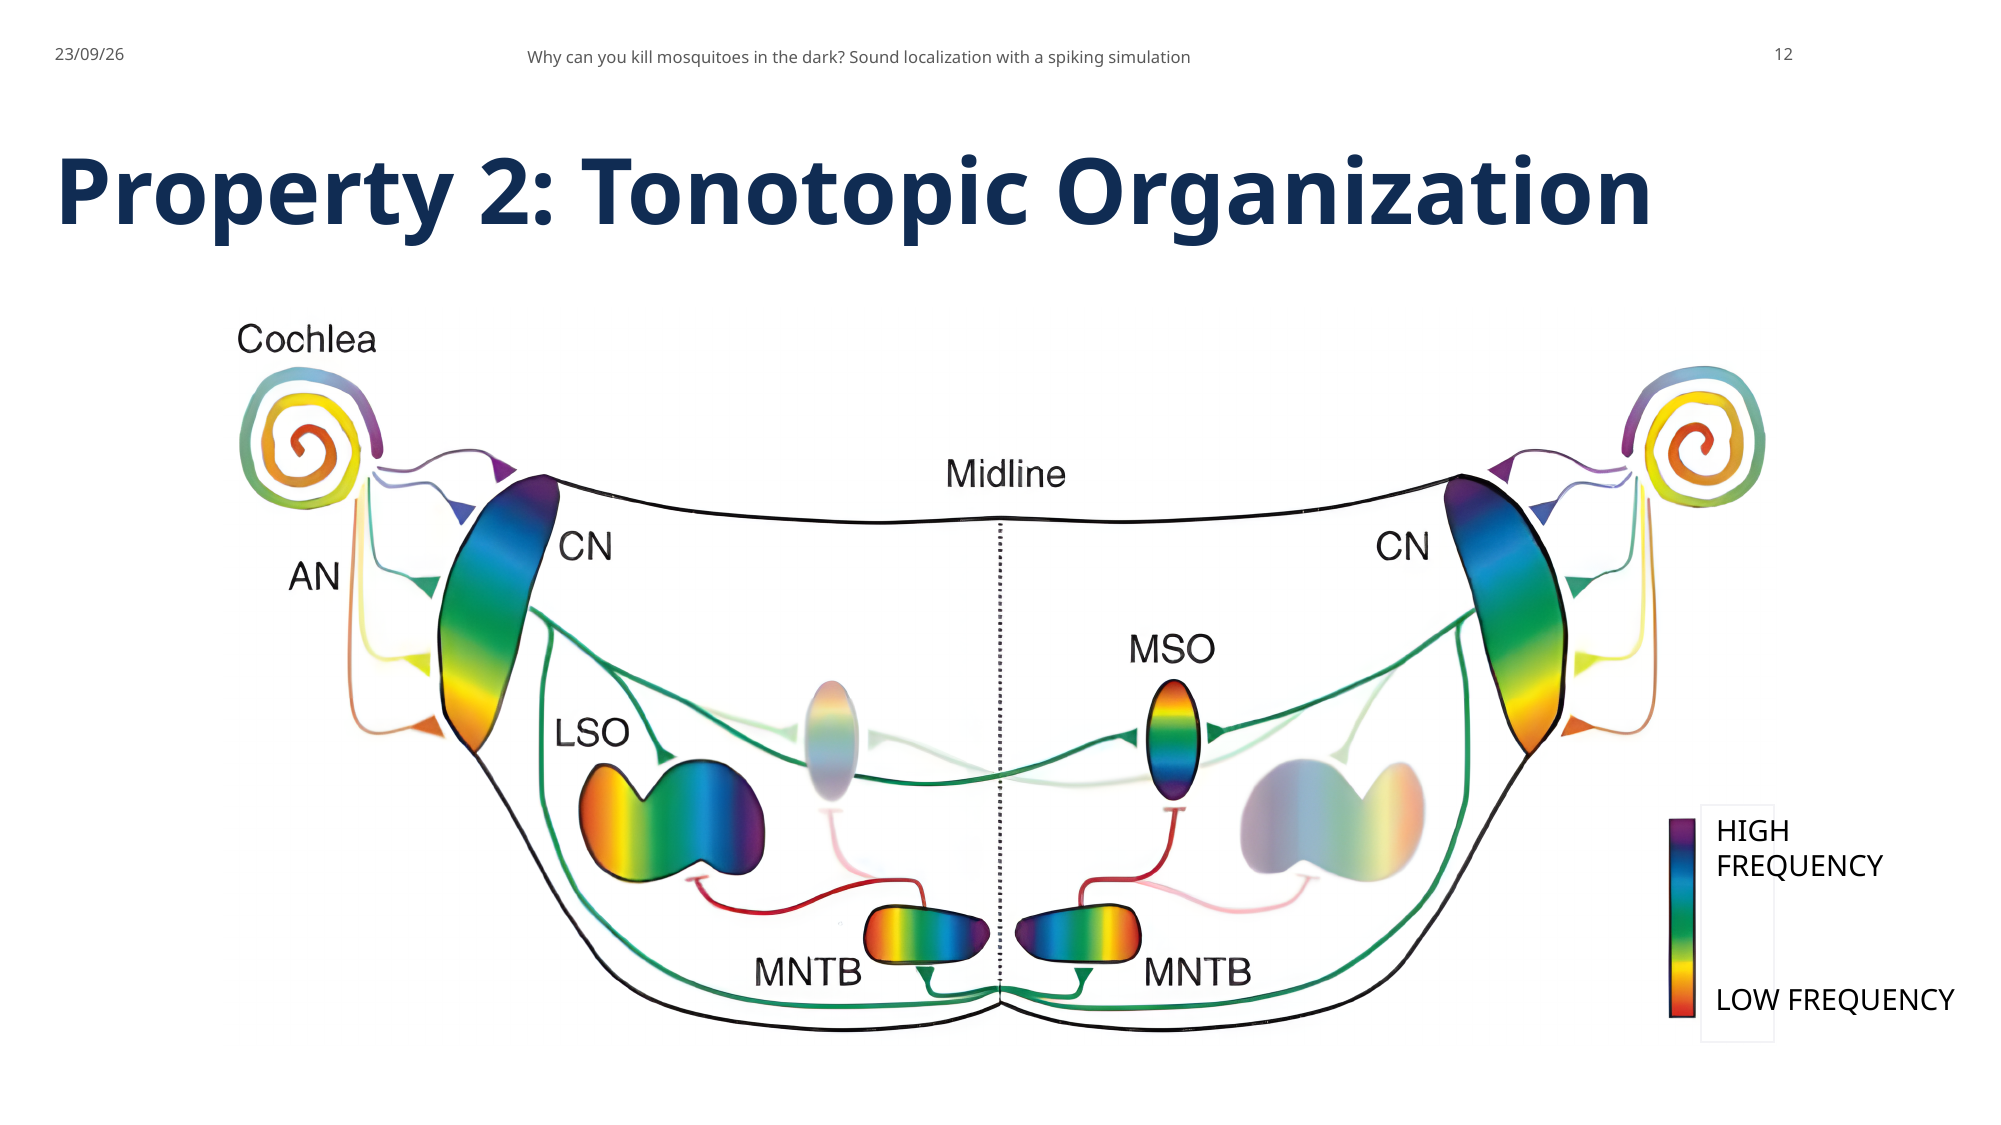

Why can you kill mosquitoes in the dark? Sound localization with a spiking simulation
11
# Property 2: Tonotopic Organization
HIGH FREQUENCY
LOW FREQUENCY